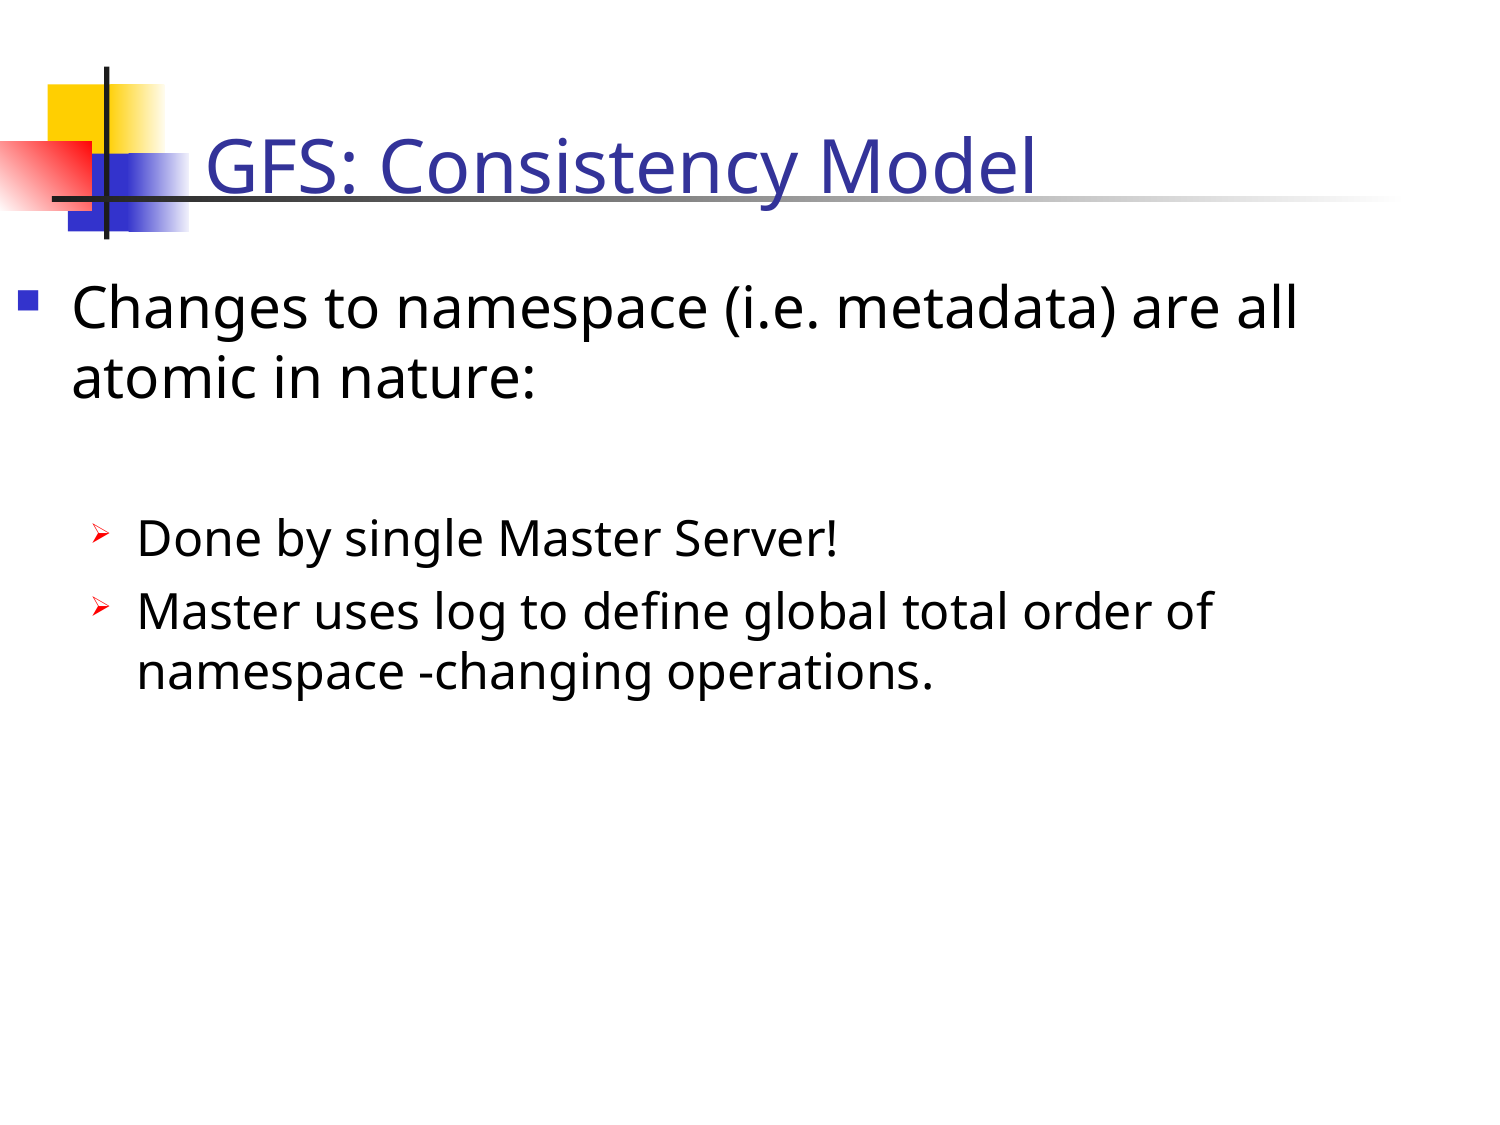

GFS: Consistency Model
Changes to namespace (i.e. metadata) are all atomic in nature:
Done by single Master Server!
Master uses log to define global total order of namespace -changing operations.